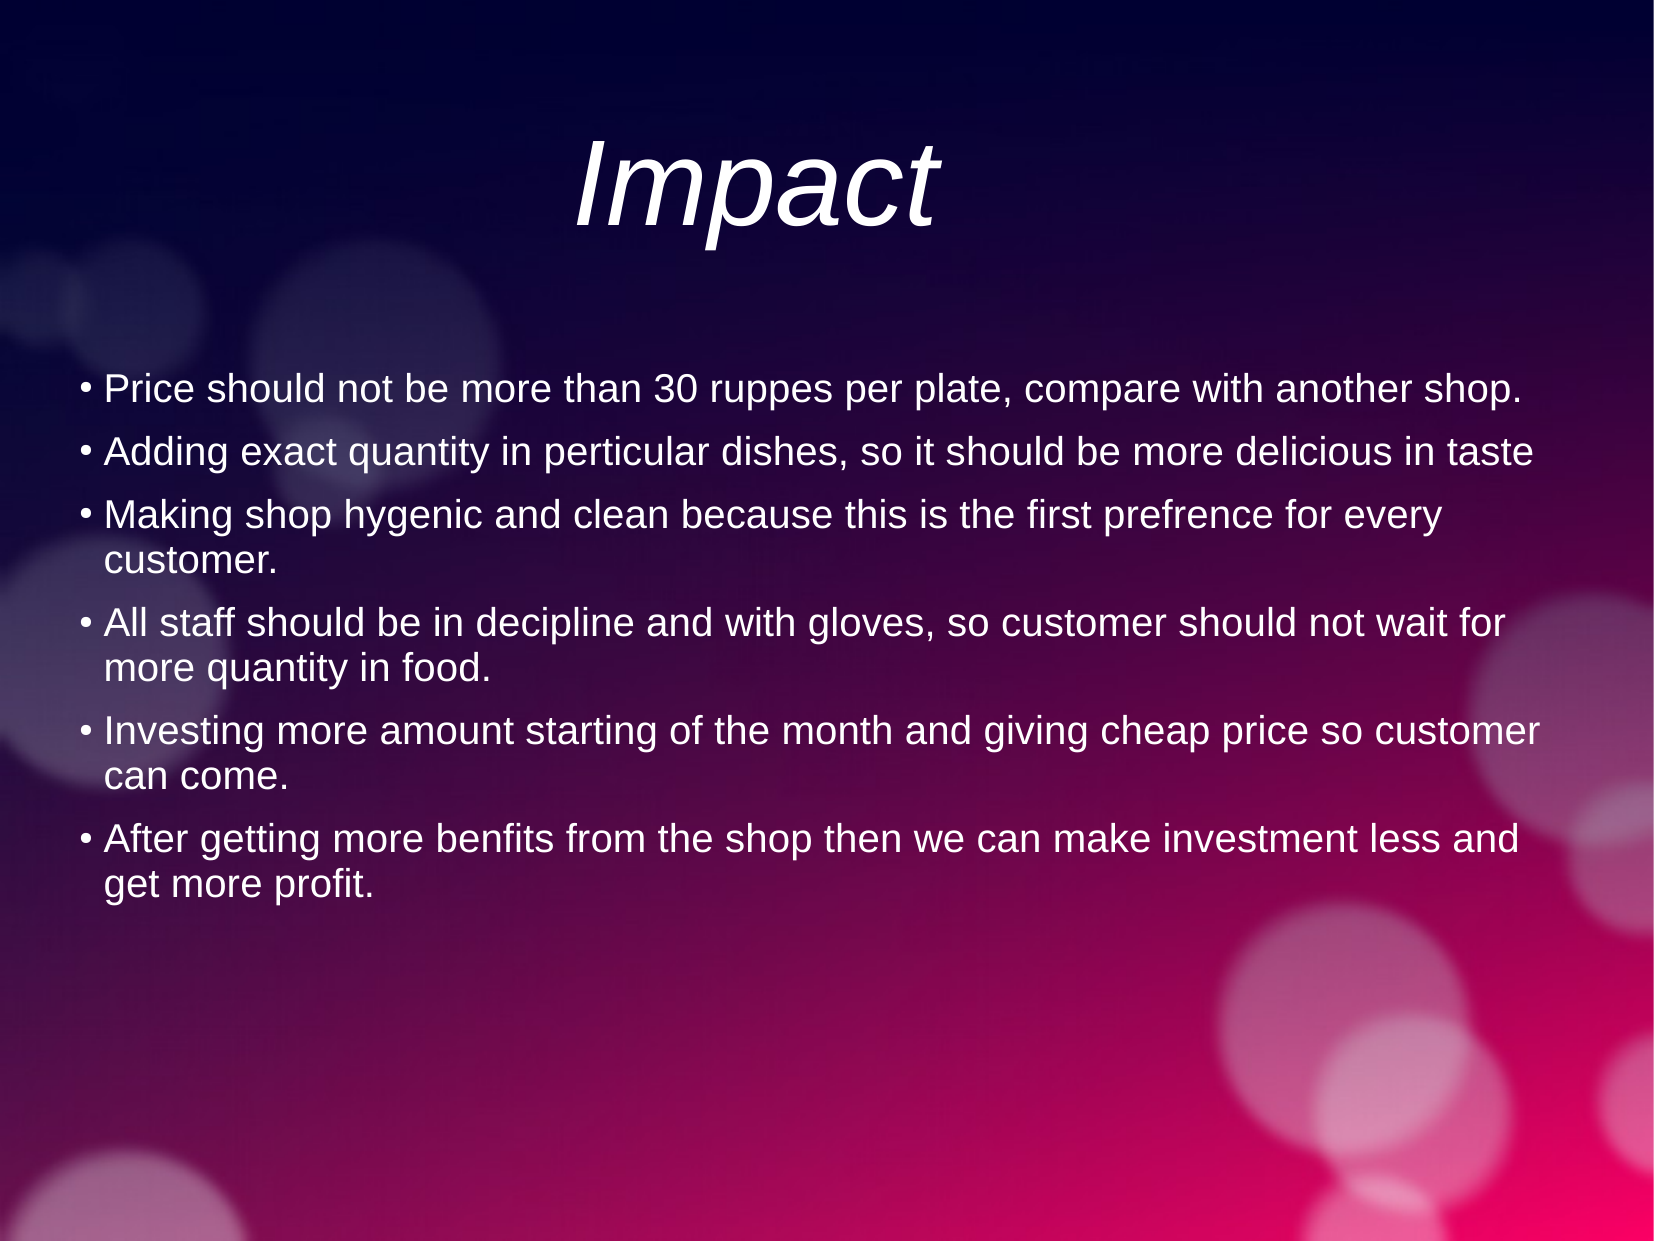

# Impact
Price should not be more than 30 ruppes per plate, compare with another shop.
Adding exact quantity in perticular dishes, so it should be more delicious in taste
Making shop hygenic and clean because this is the first prefrence for every customer.
All staff should be in decipline and with gloves, so customer should not wait for more quantity in food.
Investing more amount starting of the month and giving cheap price so customer can come.
After getting more benfits from the shop then we can make investment less and get more profit.